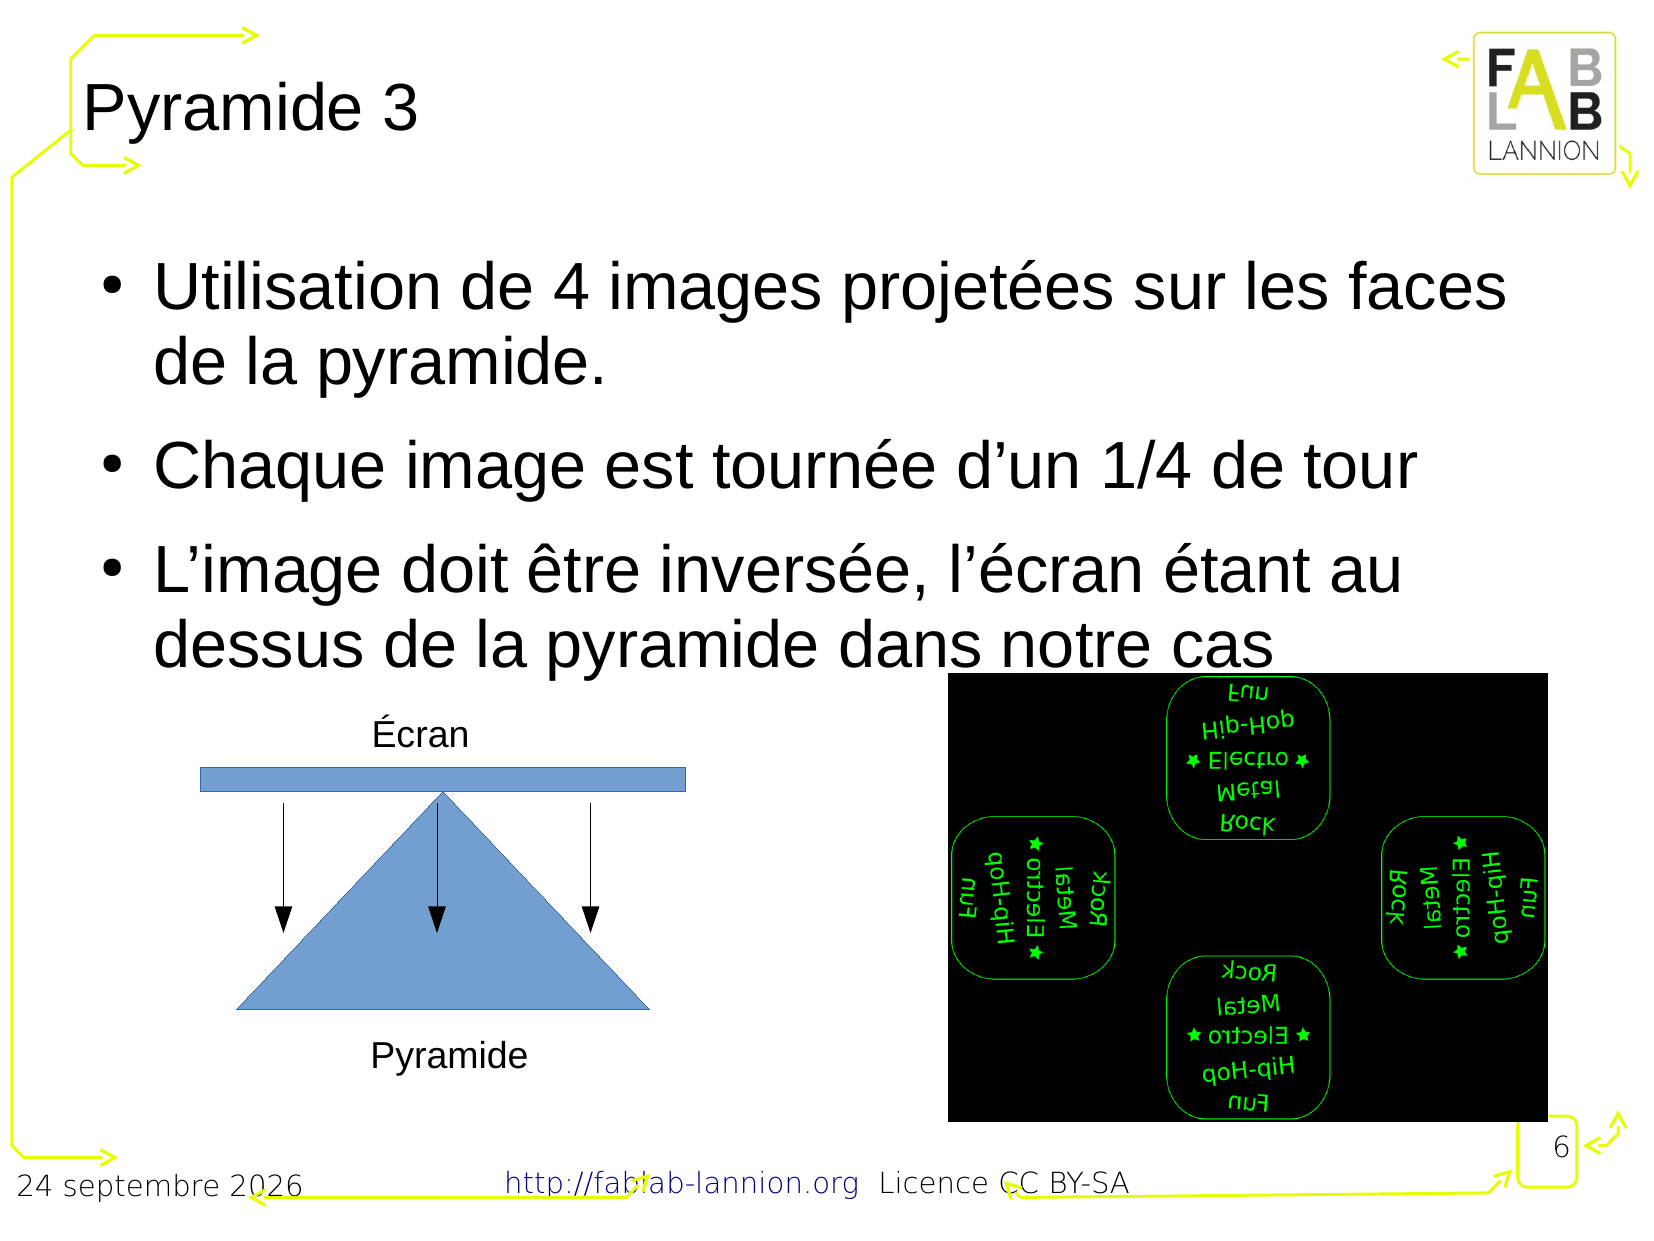

# Pyramide 3
Utilisation de 4 images projetées sur les faces de la pyramide.
Chaque image est tournée d’un 1/4 de tour
L’image doit être inversée, l’écran étant au dessus de la pyramide dans notre cas
Écran
Pyramide
6